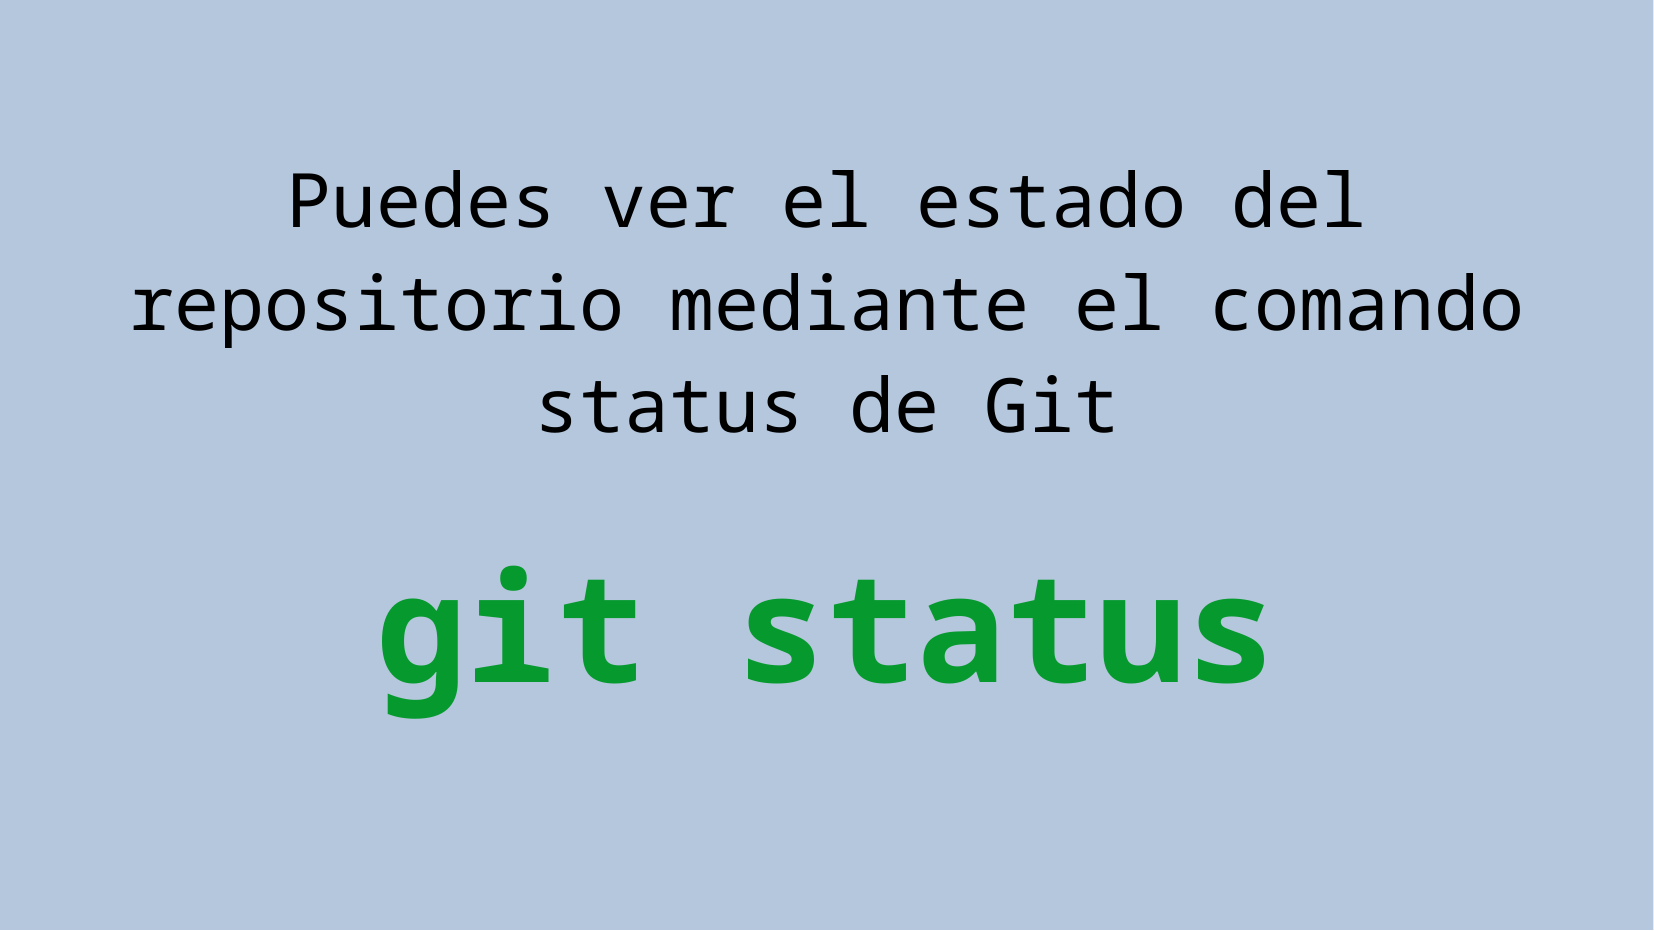

# Puedes ver el estado del repositorio mediante el comando status de Git
git status